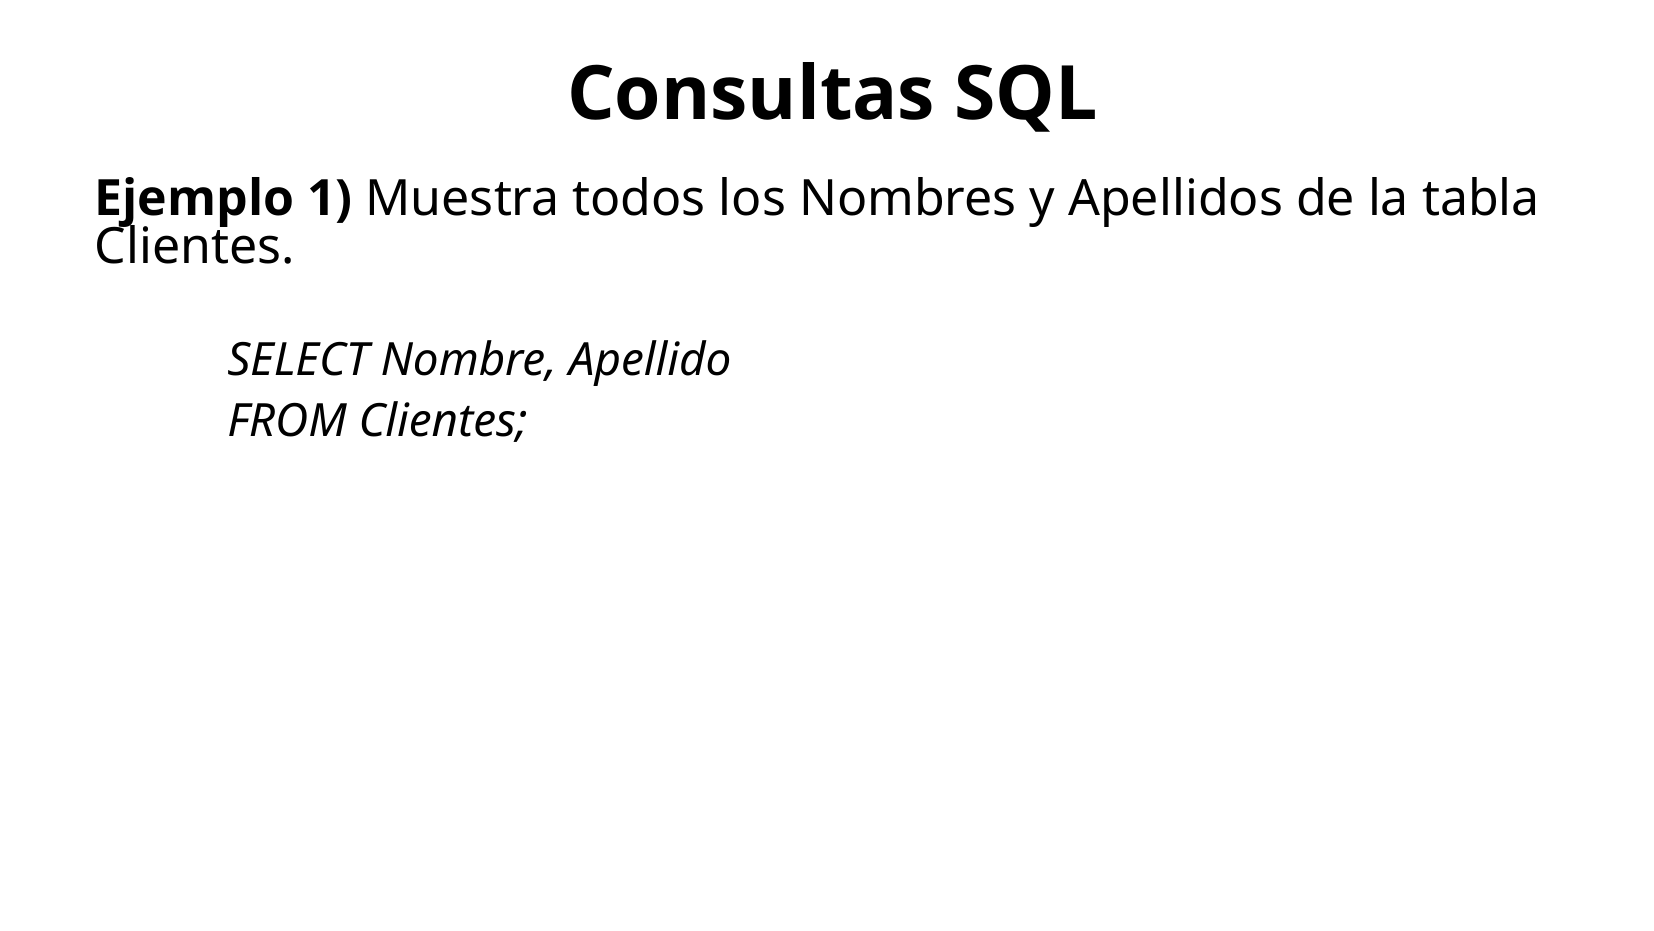

Consultas SQL
# Ejemplo 1) Muestra todos los Nombres y Apellidos de la tabla Clientes.
	SELECT Nombre, Apellido
	FROM Clientes;